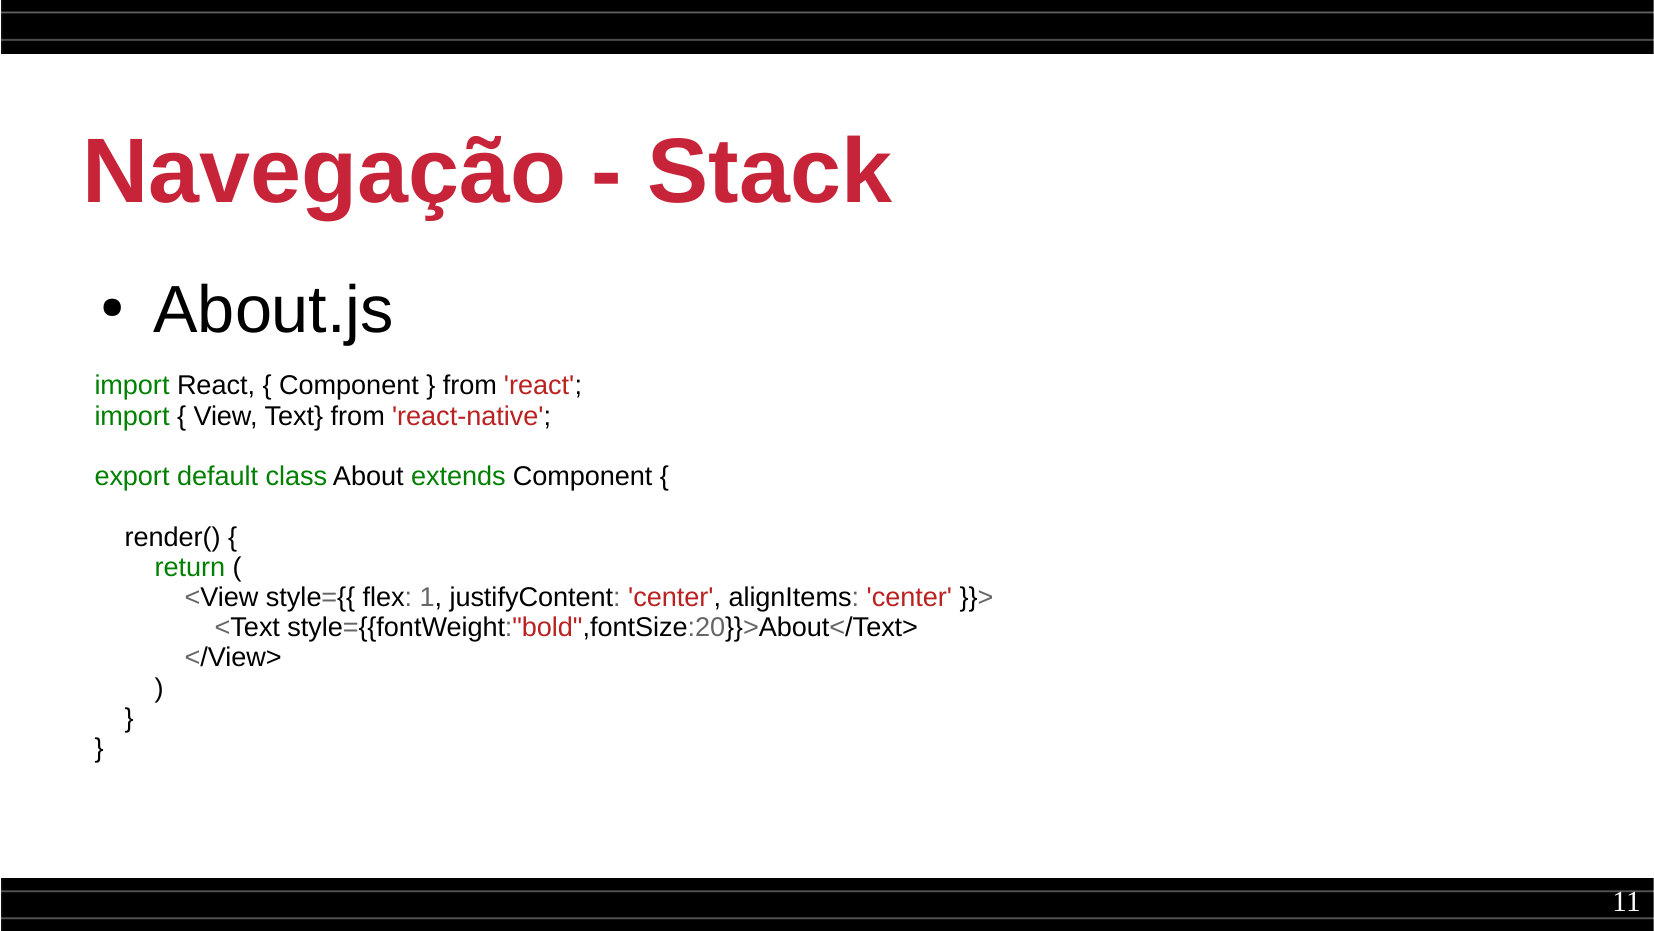

# Navegação - Stack
About.js
import React, { Component } from 'react';
import { View, Text} from 'react-native';
export default class About extends Component {
 render() {
 return (
 <View style={{ flex: 1, justifyContent: 'center', alignItems: 'center' }}>
 <Text style={{fontWeight:"bold",fontSize:20}}>About</Text>
 </View>
 )
 }
}